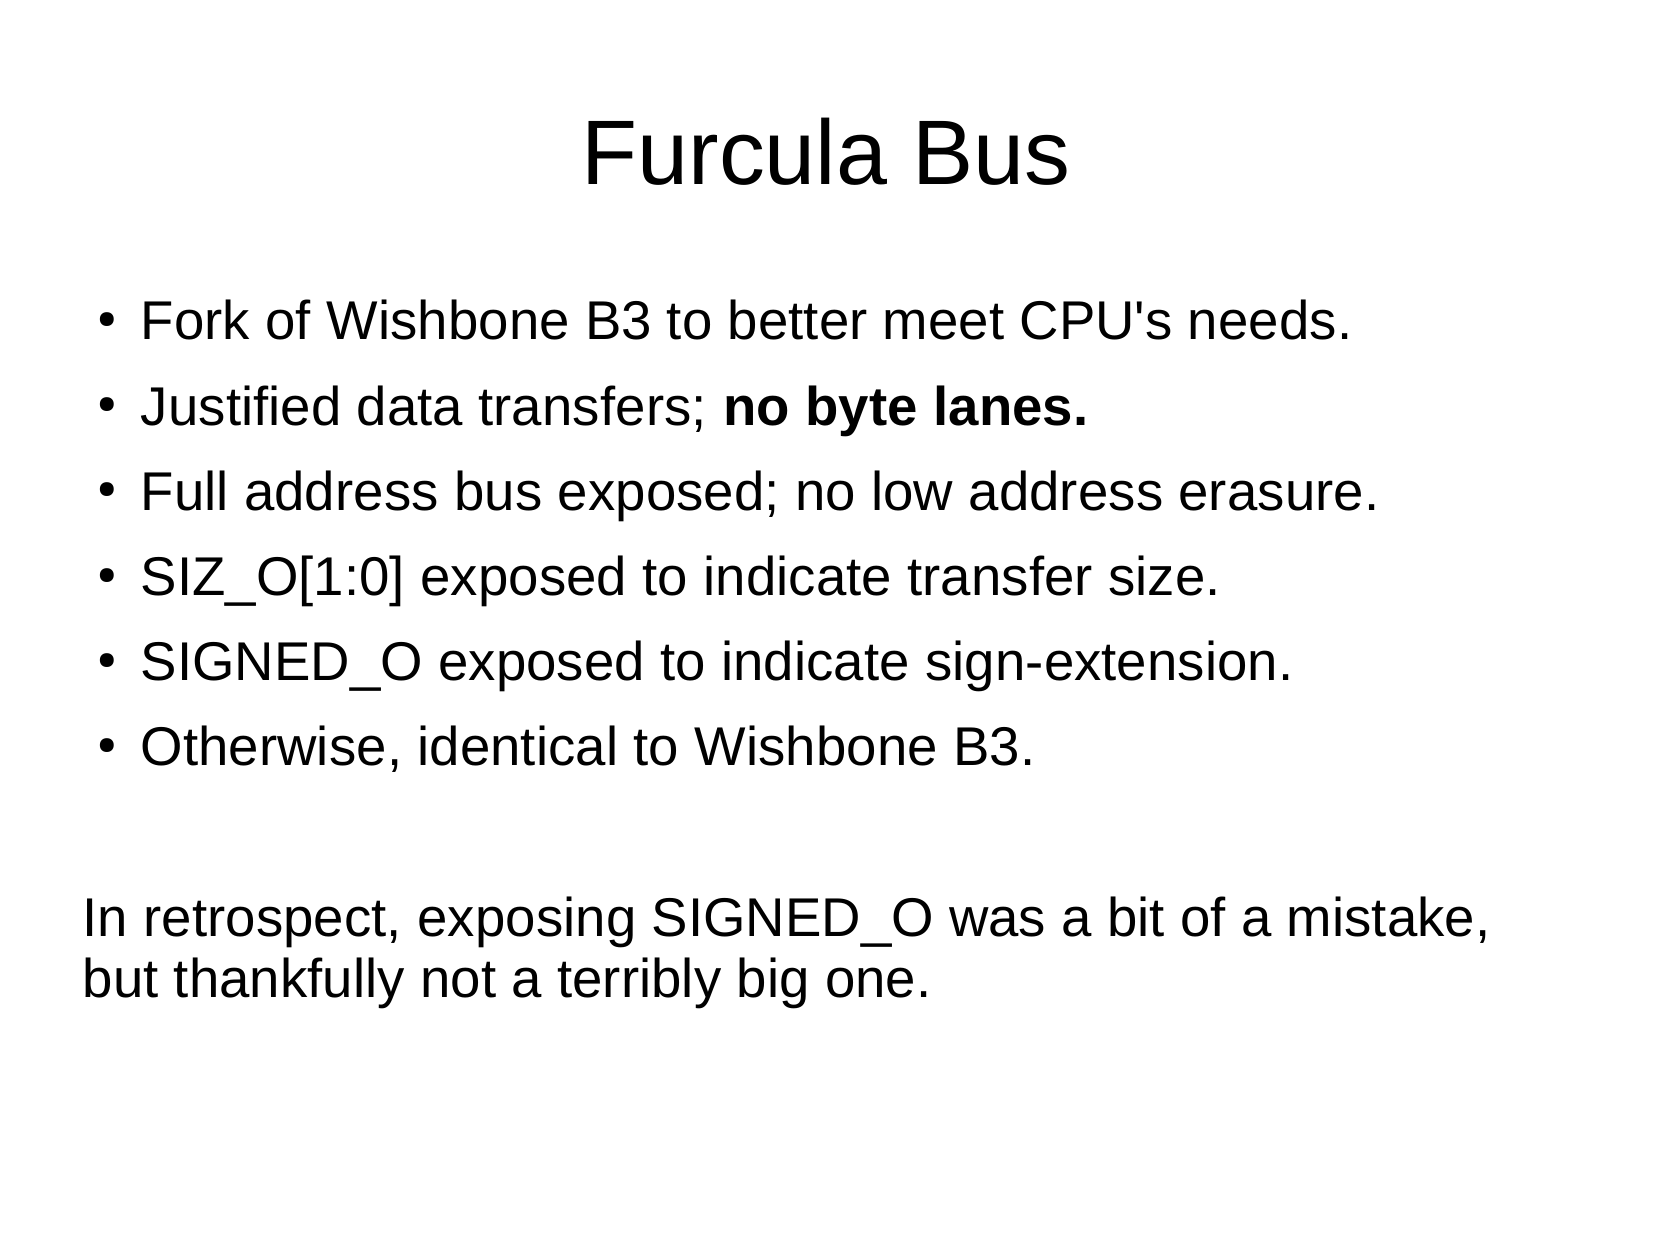

# Furcula Bus
Fork of Wishbone B3 to better meet CPU's needs.
Justified data transfers; no byte lanes.
Full address bus exposed; no low address erasure.
SIZ_O[1:0] exposed to indicate transfer size.
SIGNED_O exposed to indicate sign-extension.
Otherwise, identical to Wishbone B3.
In retrospect, exposing SIGNED_O was a bit of a mistake, but thankfully not a terribly big one.